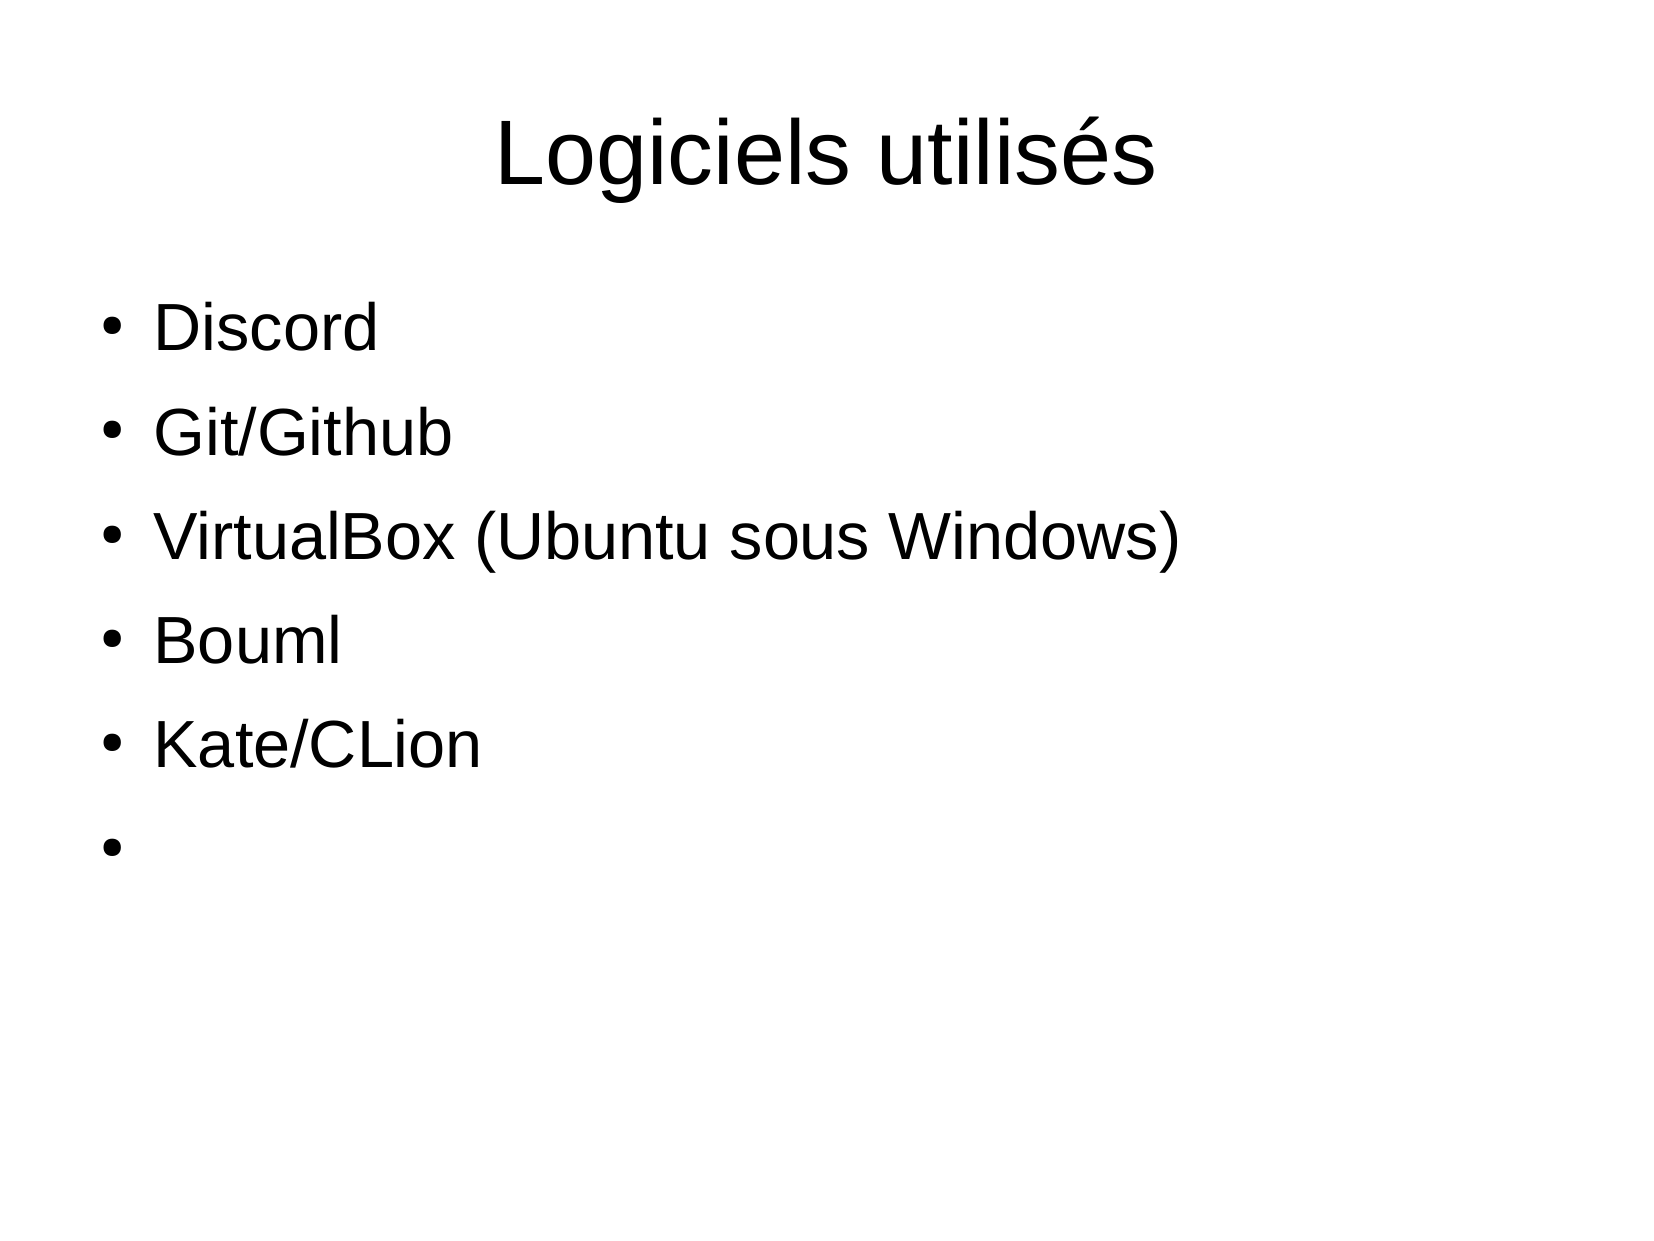

# Logiciels utilisés
Discord
Git/Github
VirtualBox (Ubuntu sous Windows)
Bouml
Kate/CLion